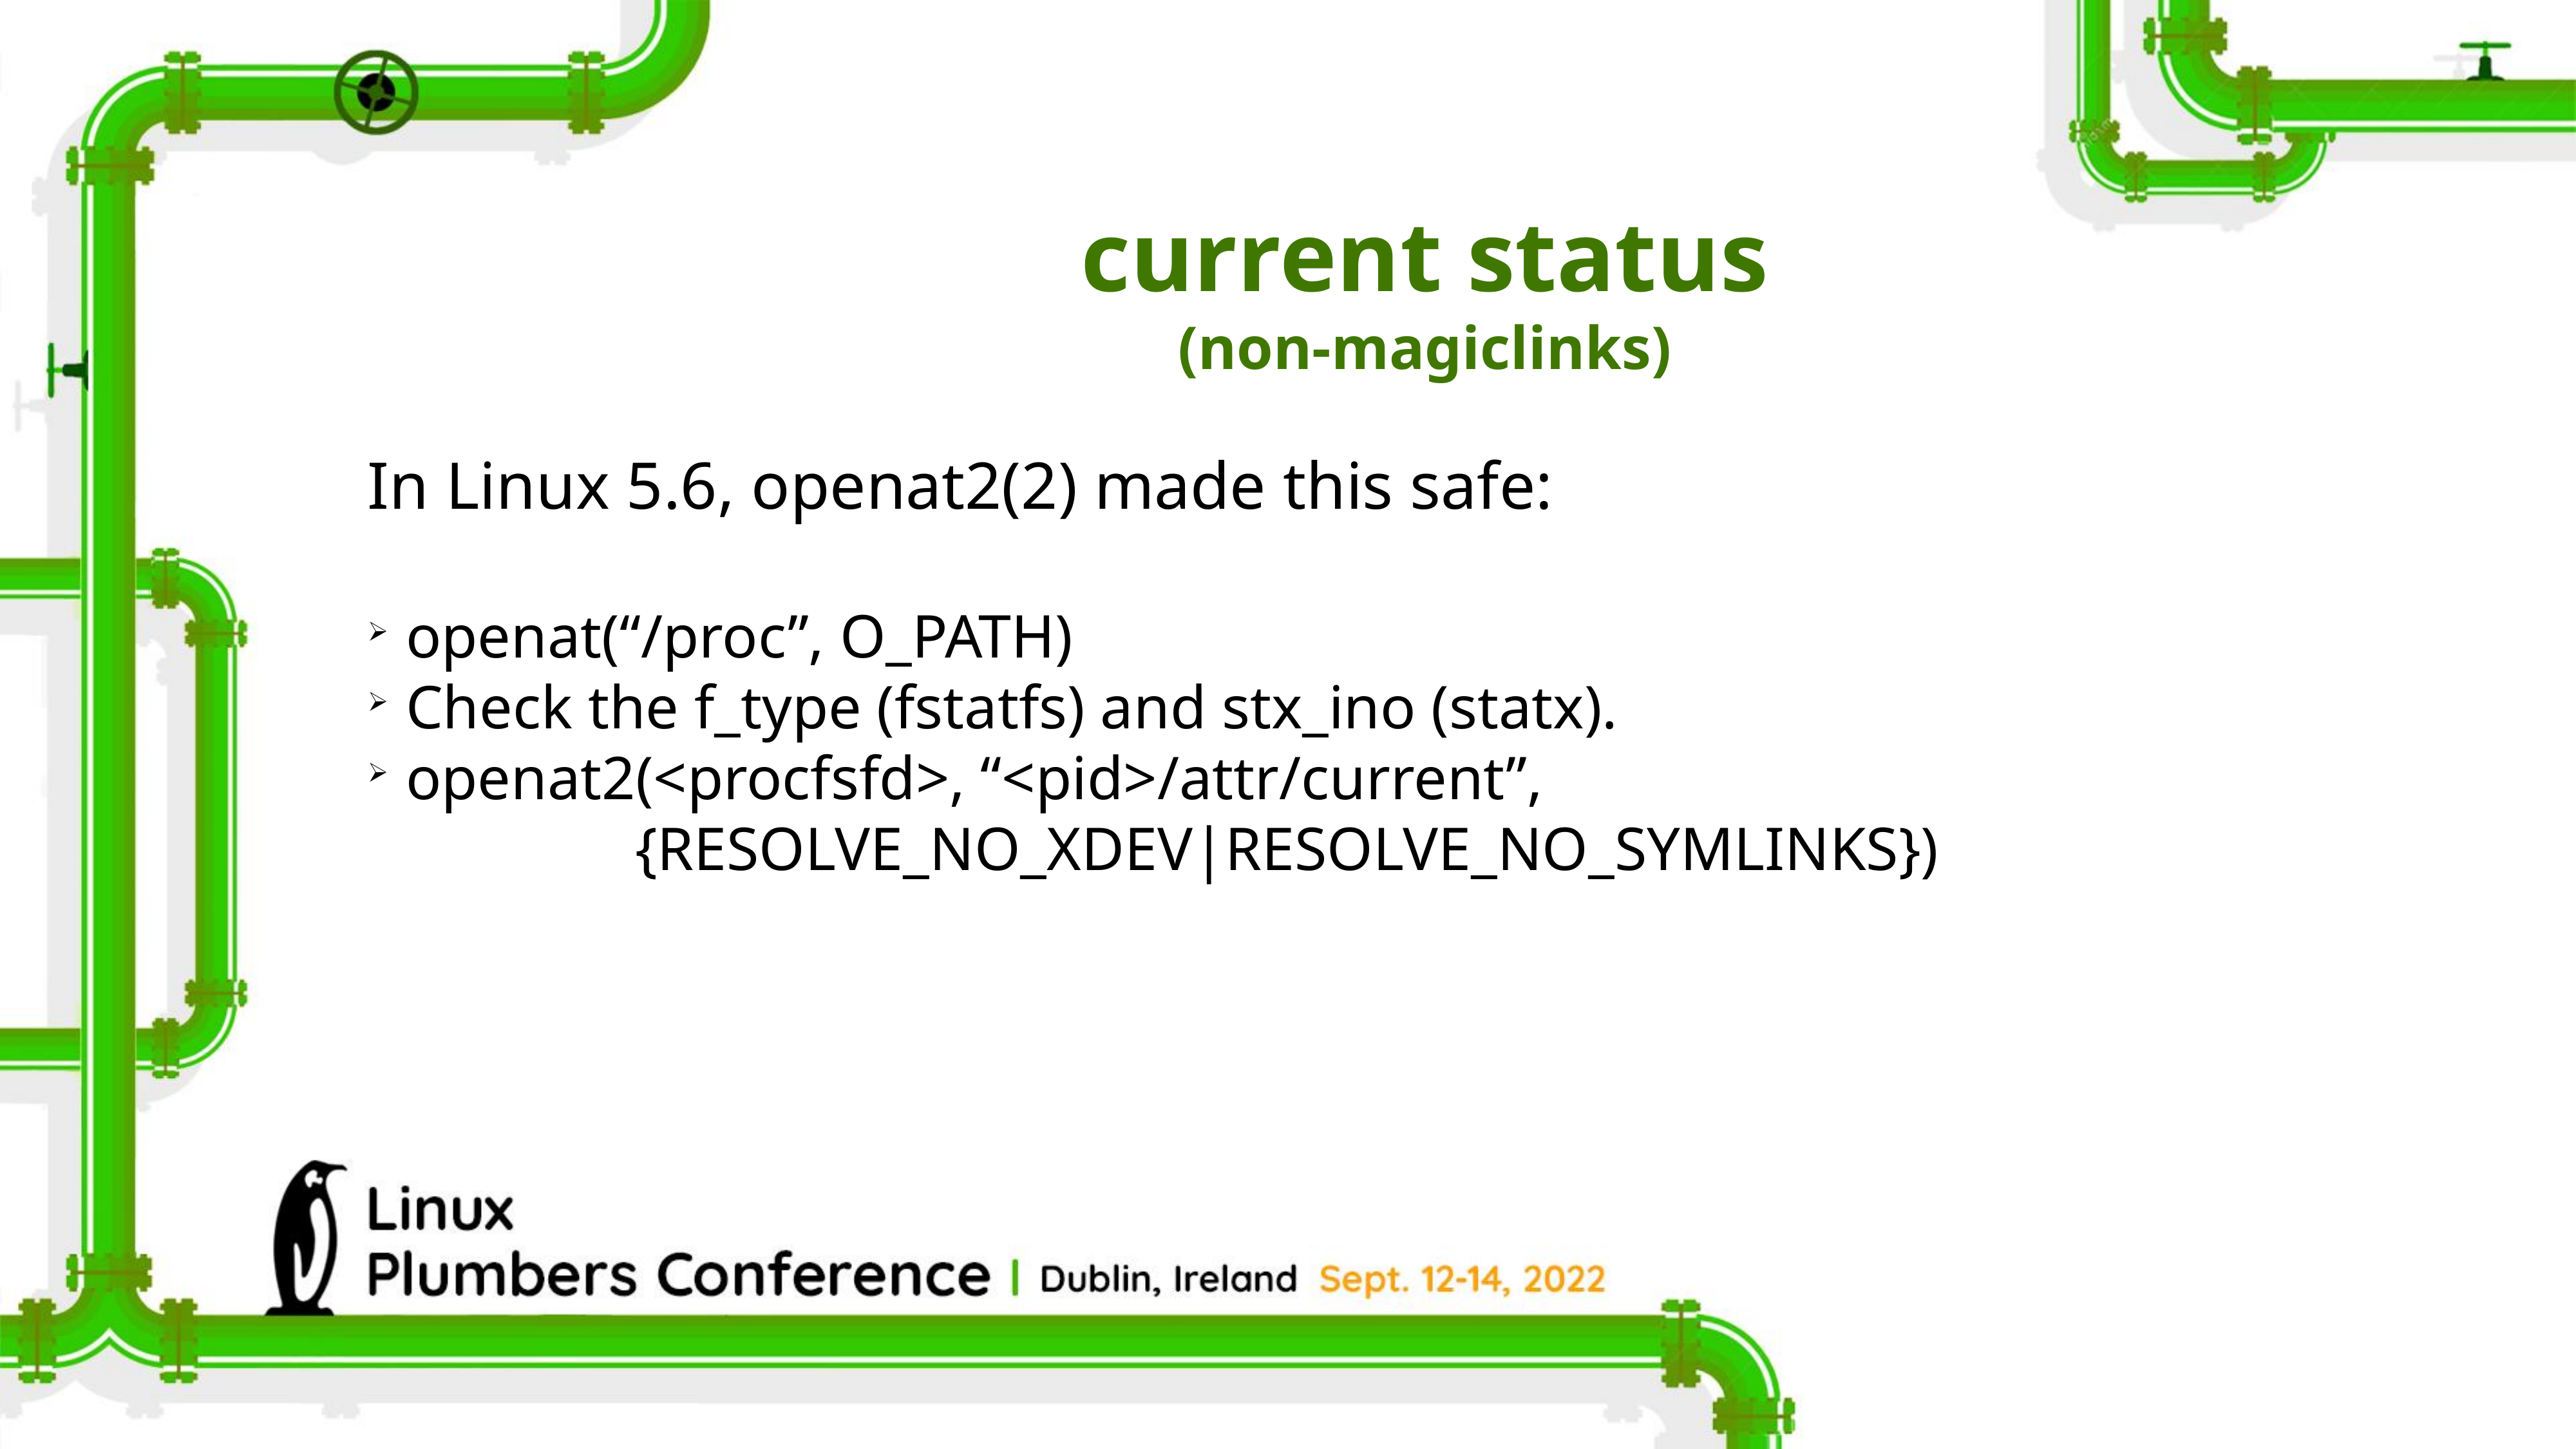

current status
(non-magiclinks)
In Linux 5.6, openat2(2) made this safe:
 openat(“/proc”, O_PATH)
 Check the f_type (fstatfs) and stx_ino (statx).
 openat2(<procfsfd>, “<pid>/attr/current”,
 {RESOLVE_NO_XDEV|RESOLVE_NO_SYMLINKS})